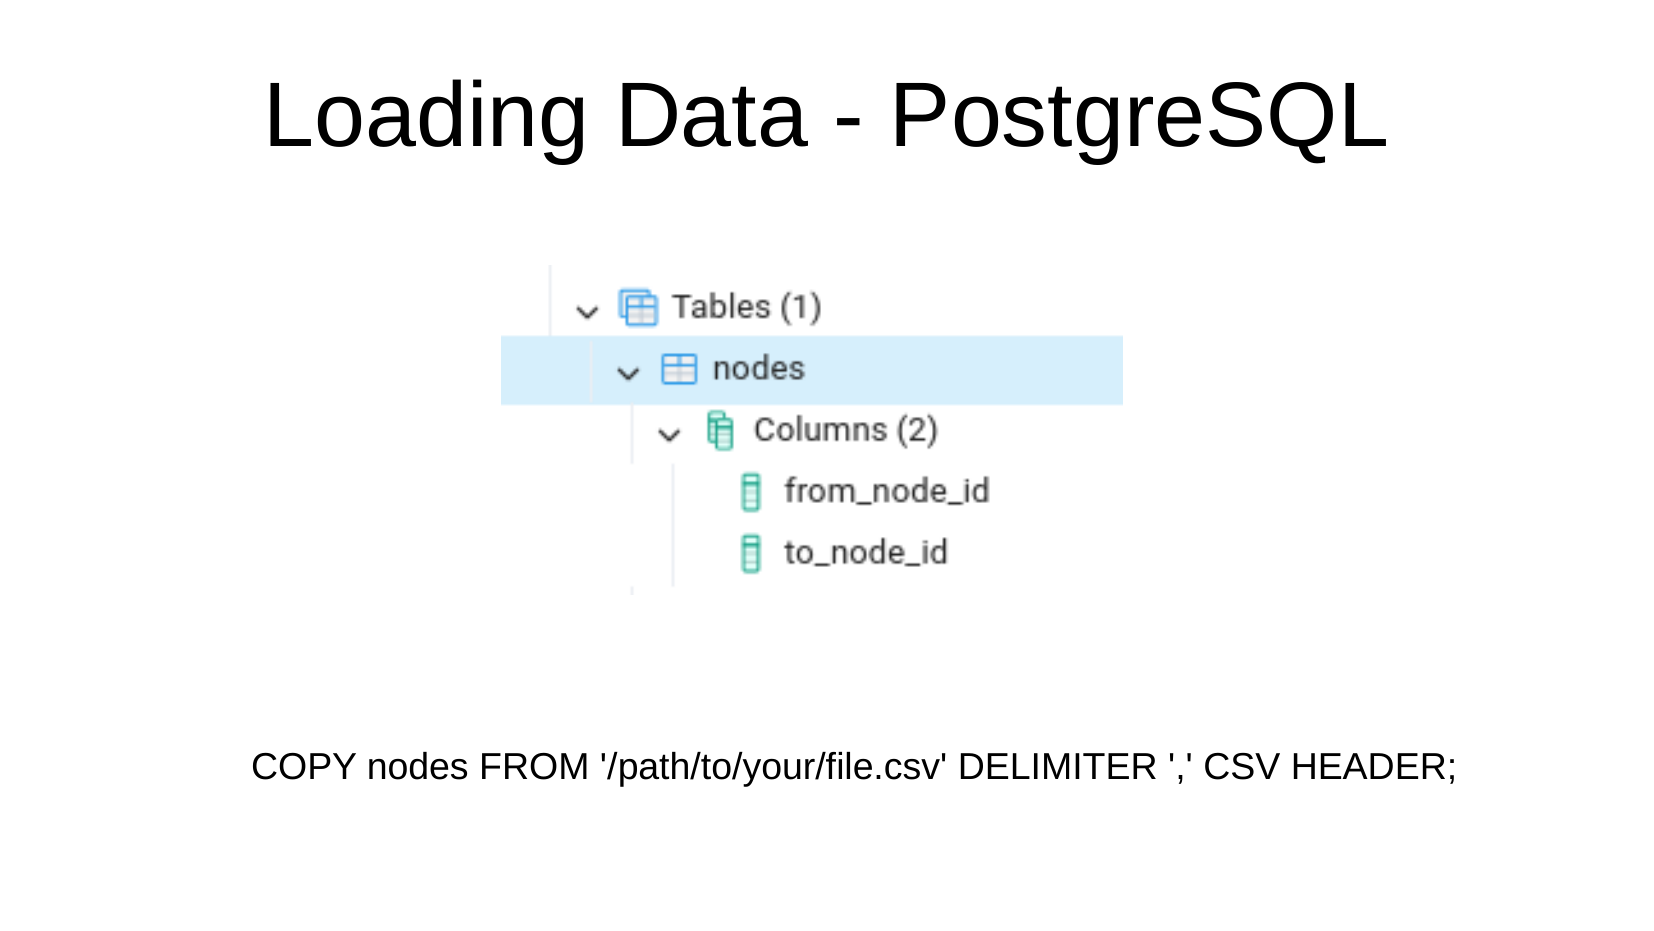

# Loading Data - PostgreSQL
COPY nodes FROM '/path/to/your/file.csv' DELIMITER ',' CSV HEADER;